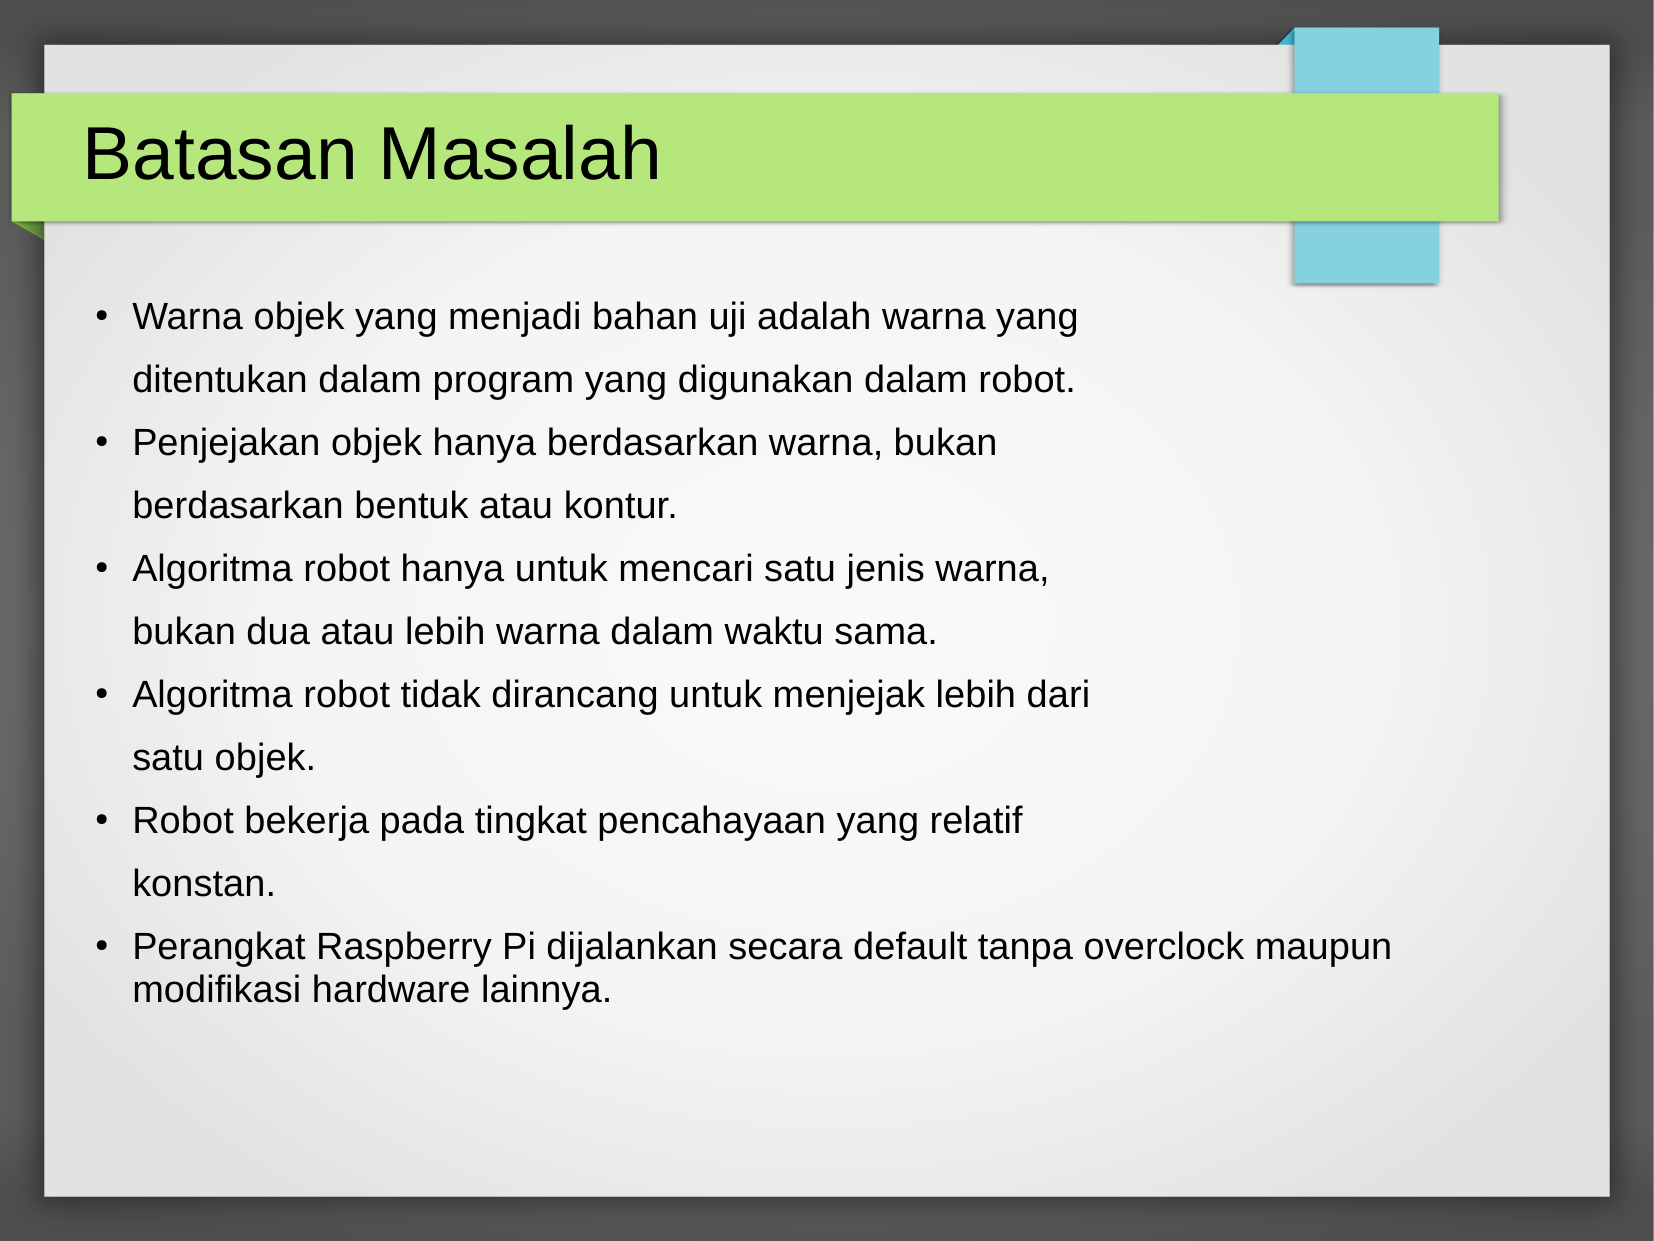

# Batasan Masalah
Warna objek yang menjadi bahan uji adalah warna yang
ditentukan dalam program yang digunakan dalam robot.
Penjejakan objek hanya berdasarkan warna, bukan
berdasarkan bentuk atau kontur.
Algoritma robot hanya untuk mencari satu jenis warna,
bukan dua atau lebih warna dalam waktu sama.
Algoritma robot tidak dirancang untuk menjejak lebih dari
satu objek.
Robot bekerja pada tingkat pencahayaan yang relatif
konstan.
Perangkat Raspberry Pi dijalankan secara default tanpa overclock maupun modifikasi hardware lainnya.